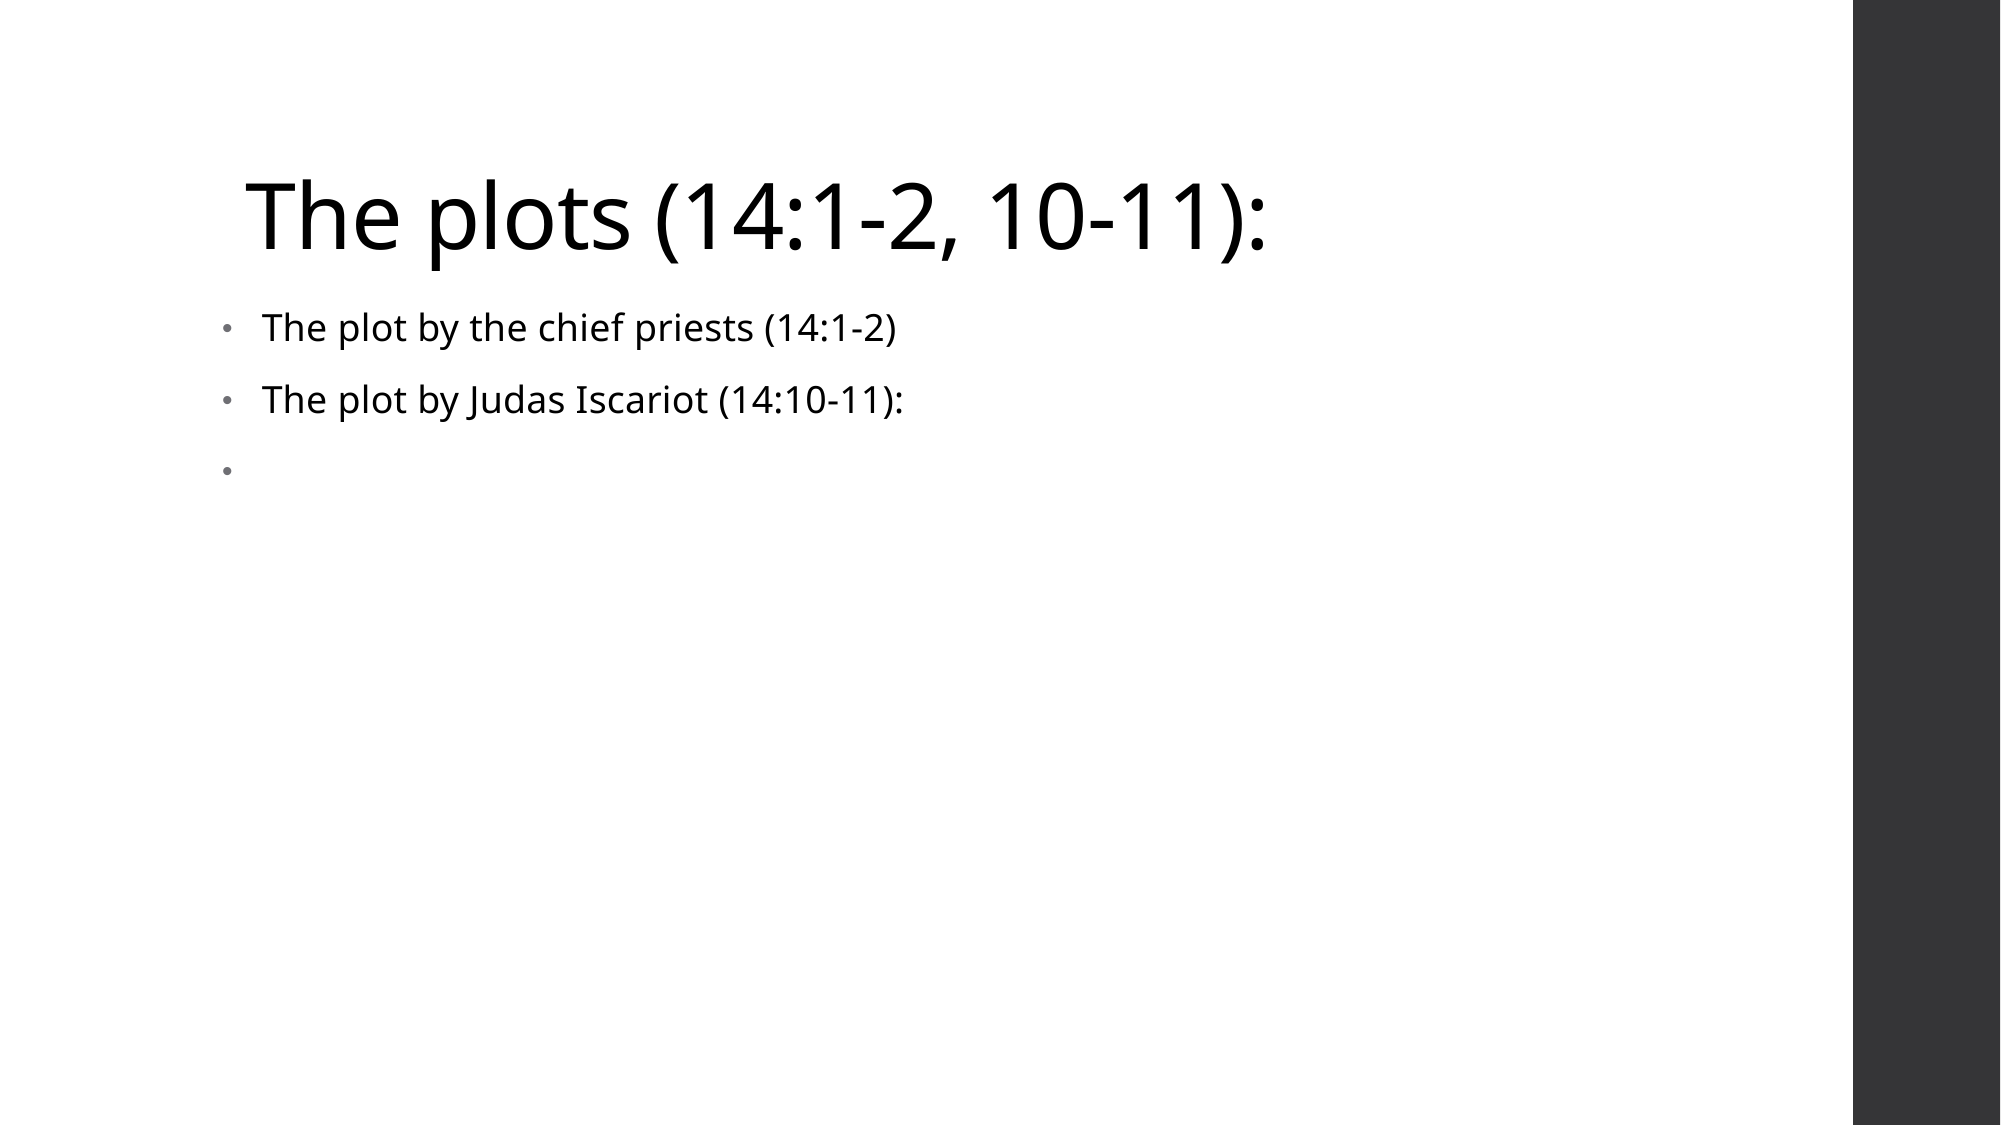

# The plots (14:1-2, 10-11):
 The plot by the chief priests (14:1-2)
 The plot by Judas Iscariot (14:10-11):